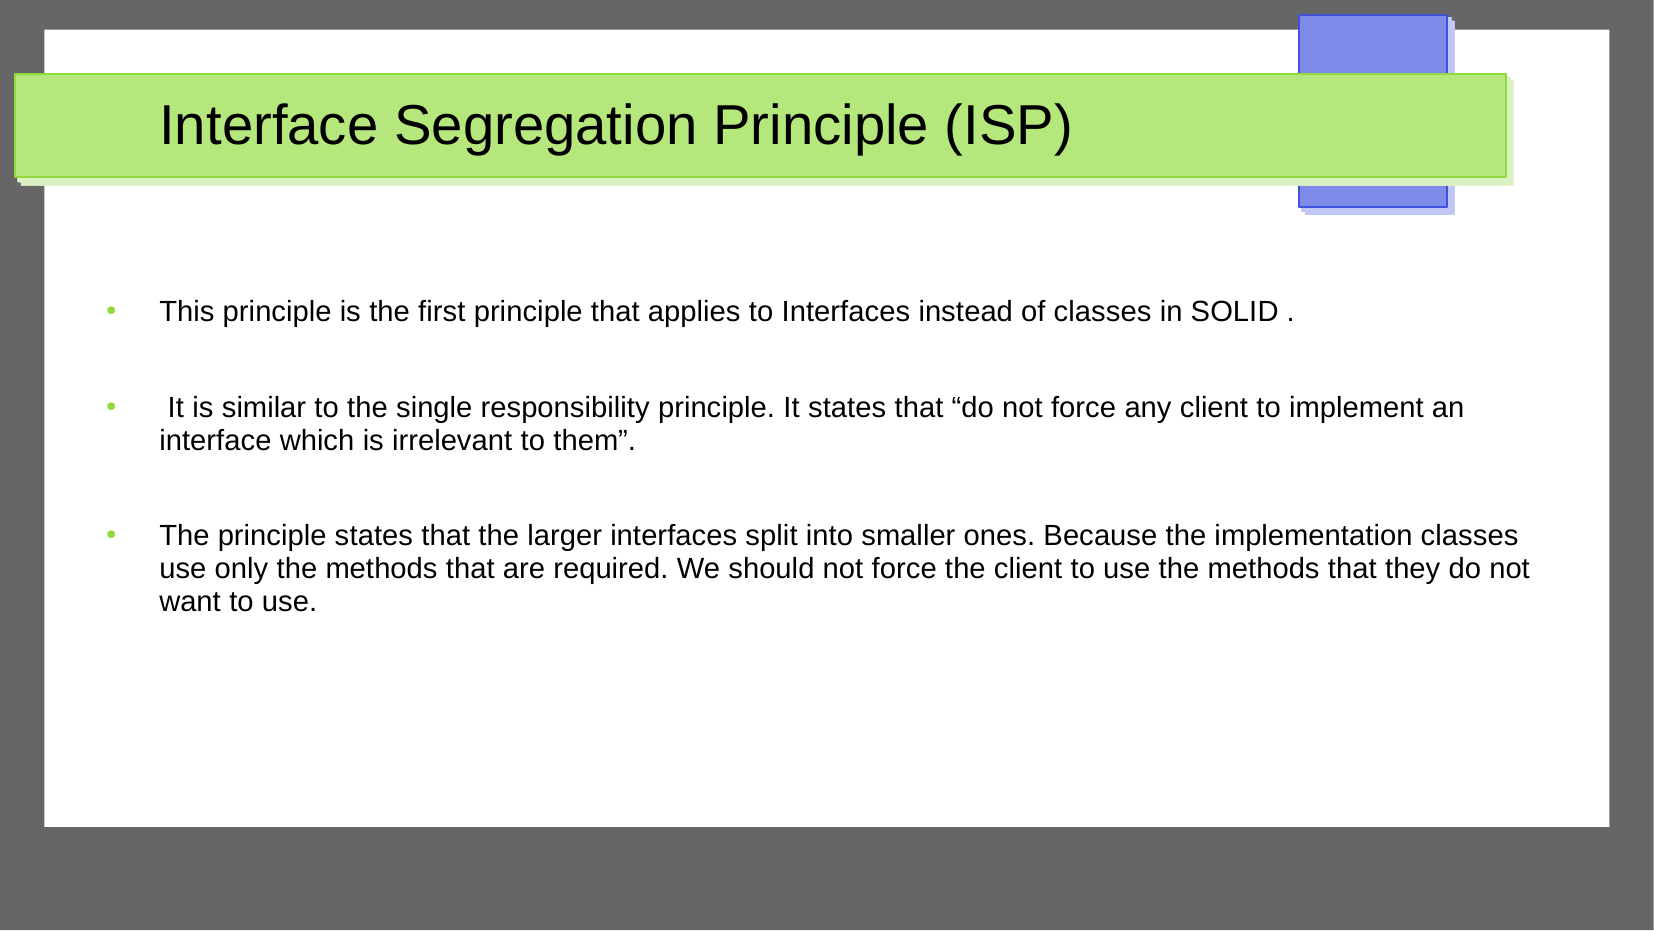

# Interface Segregation Principle (ISP)
This principle is the first principle that applies to Interfaces instead of classes in SOLID .
 It is similar to the single responsibility principle. It states that “do not force any client to implement an interface which is irrelevant to them”.
The principle states that the larger interfaces split into smaller ones. Because the implementation classes use only the methods that are required. We should not force the client to use the methods that they do not want to use.